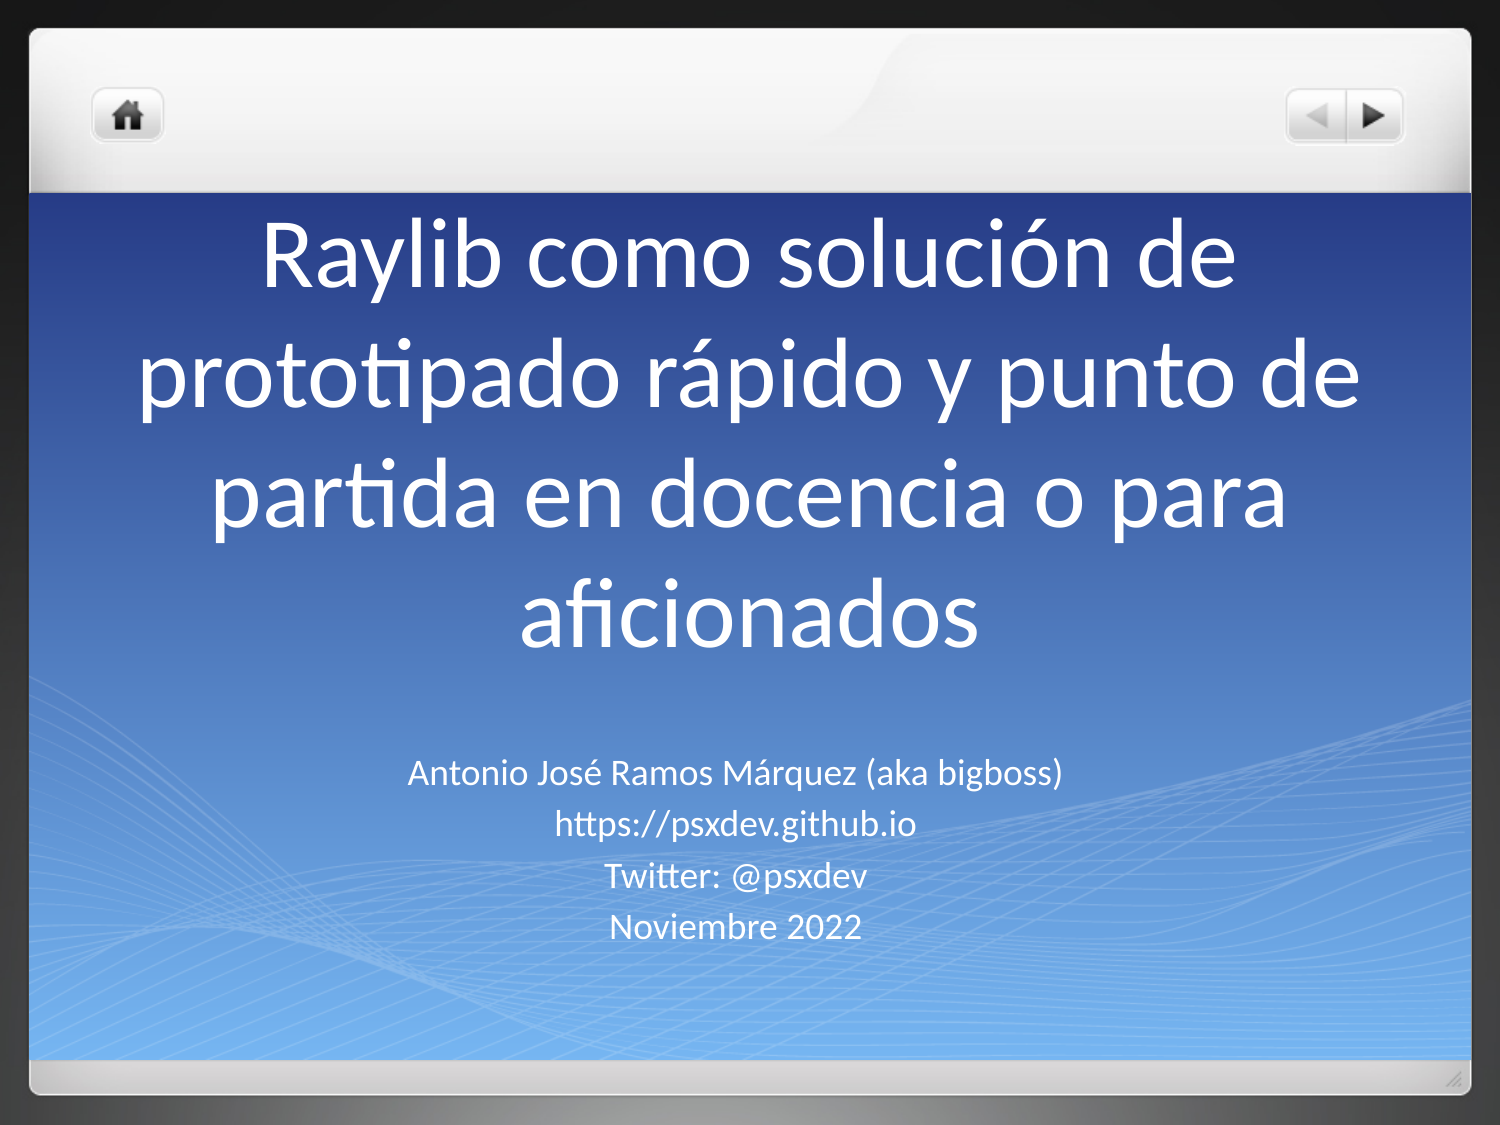

# Raylib como solución de prototipado rápido y punto de partida en docencia o para aficionados
Antonio José Ramos Márquez (aka bigboss)
https://psxdev.github.io
Twitter: @psxdev
Noviembre 2022